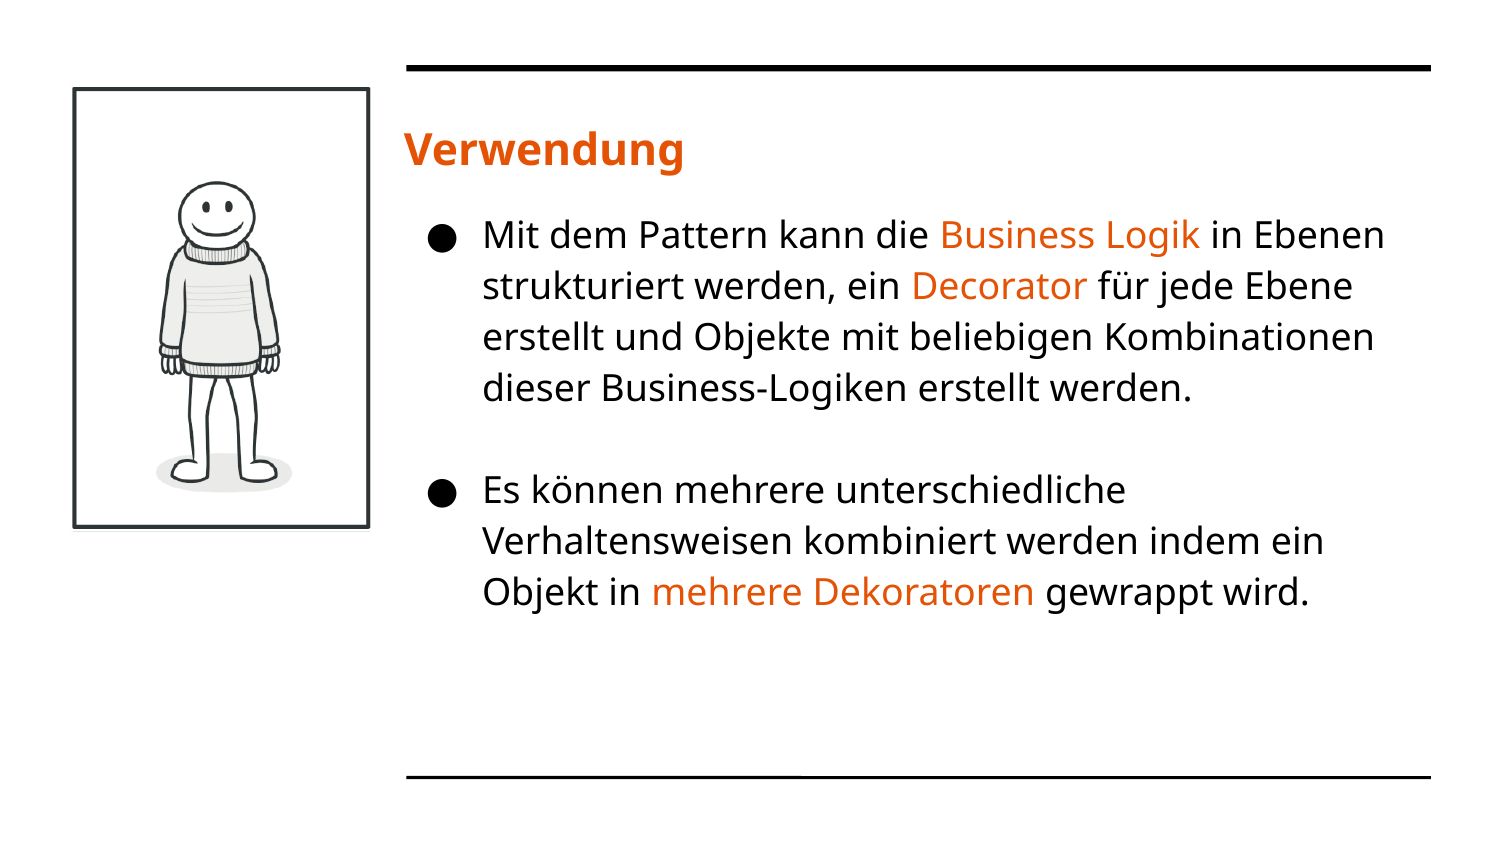

# Verwendung
Mit dem Pattern kann die Business Logik in Ebenen strukturiert werden, ein Decorator für jede Ebene erstellt und Objekte mit beliebigen Kombinationen dieser Business-Logiken erstellt werden.
Es können mehrere unterschiedliche Verhaltensweisen kombiniert werden indem ein Objekt in mehrere Dekoratoren gewrappt wird.